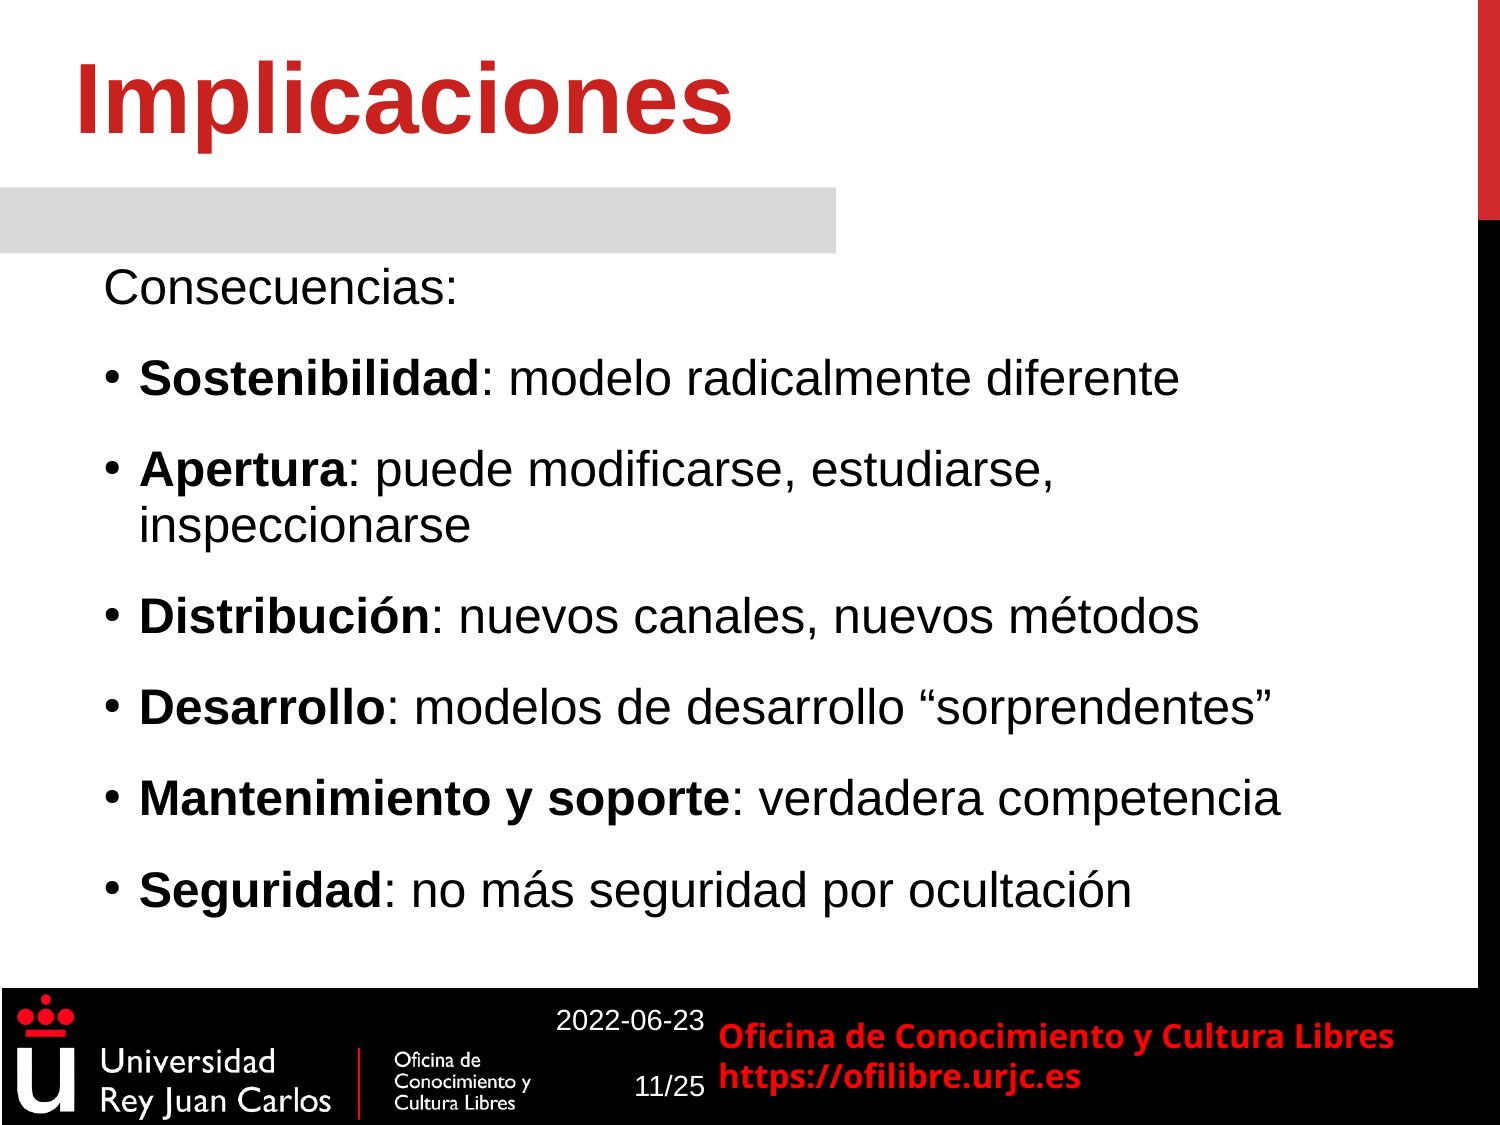

#
Implicaciones
Consecuencias:
Sostenibilidad: modelo radicalmente diferente
Apertura: puede modificarse, estudiarse, inspeccionarse
Distribución: nuevos canales, nuevos métodos
Desarrollo: modelos de desarrollo “sorprendentes”
Mantenimiento y soporte: verdadera competencia
Seguridad: no más seguridad por ocultación